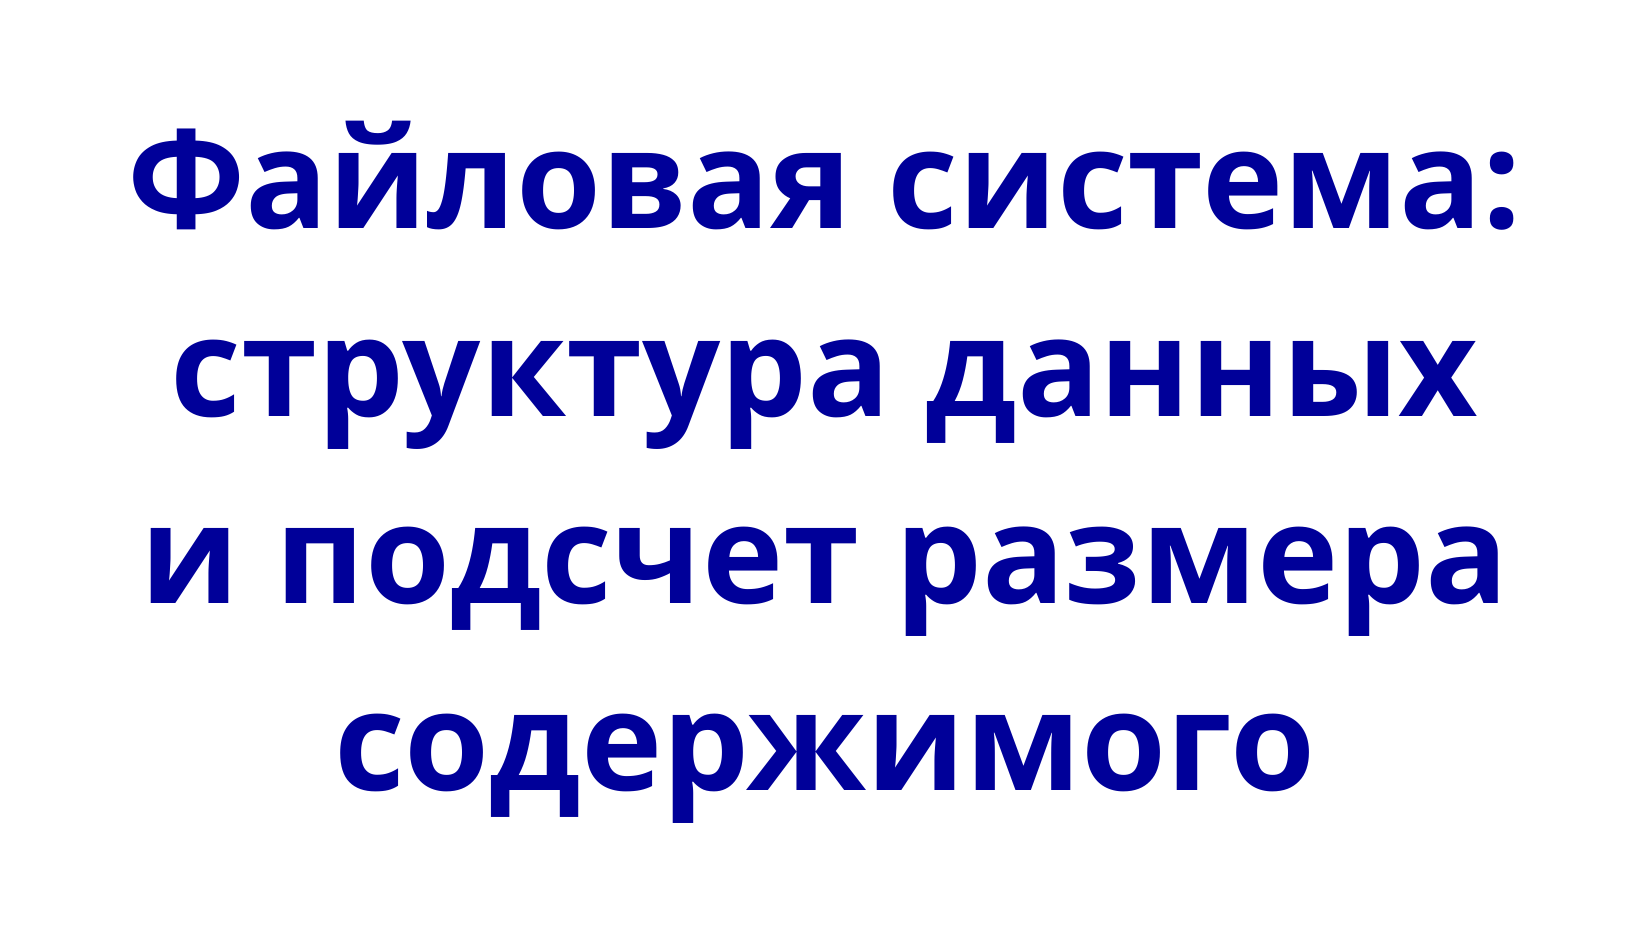

# Файловая система: структура данных
и подсчет размера содержимого